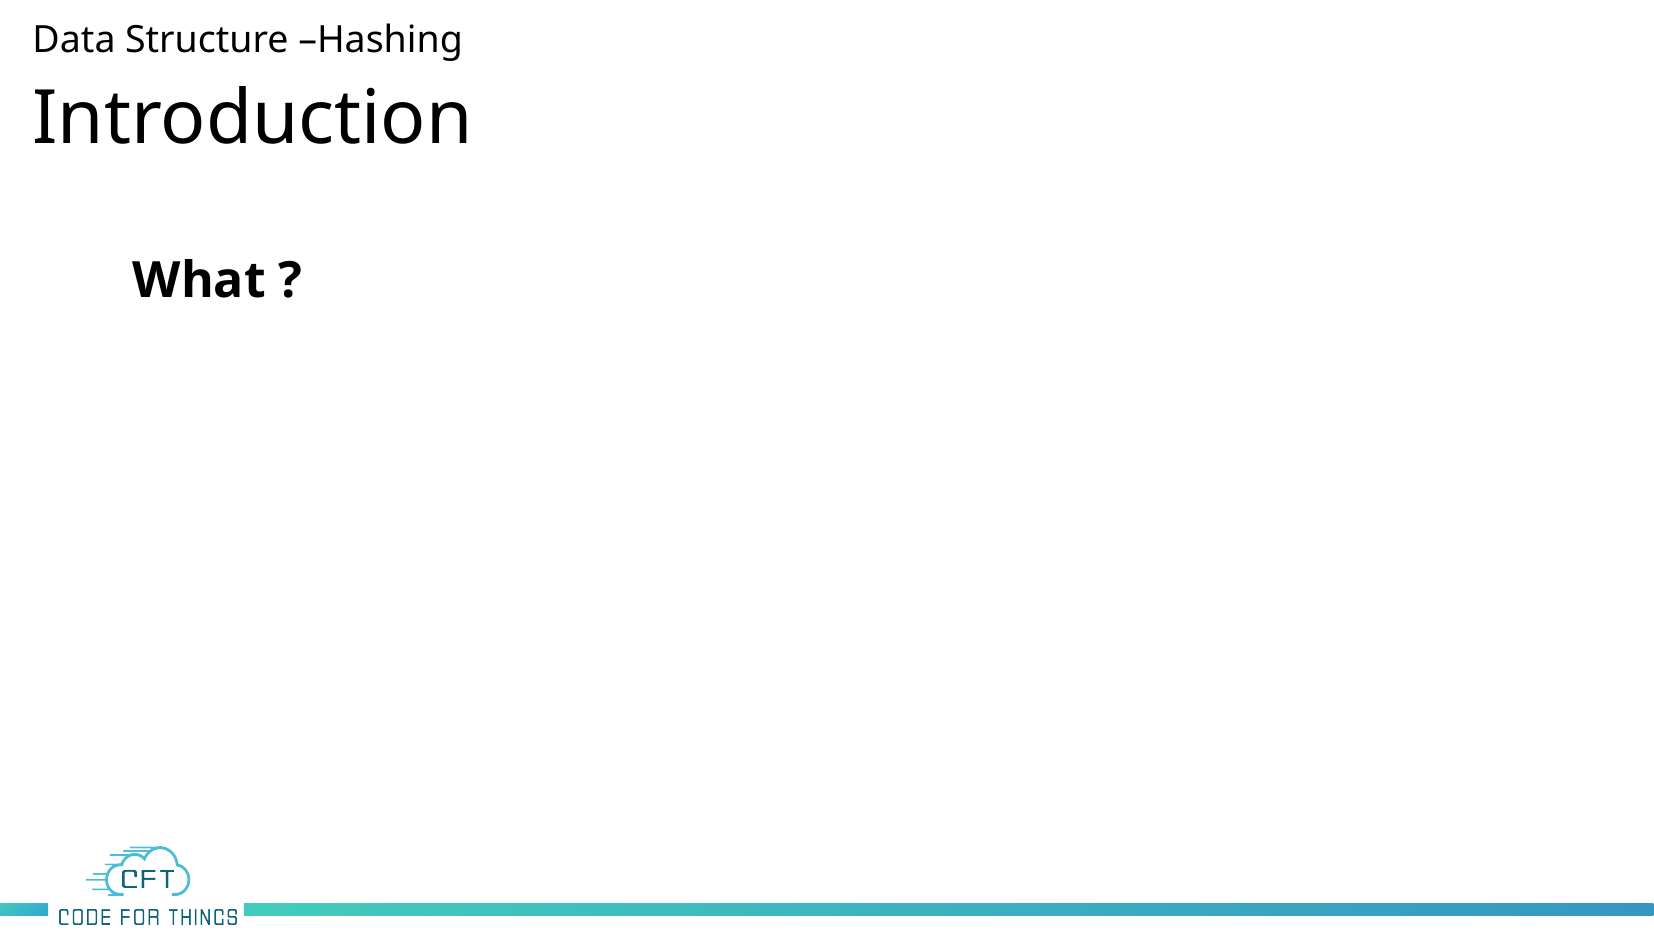

# Data Structure –Hashing Introduction
What ?